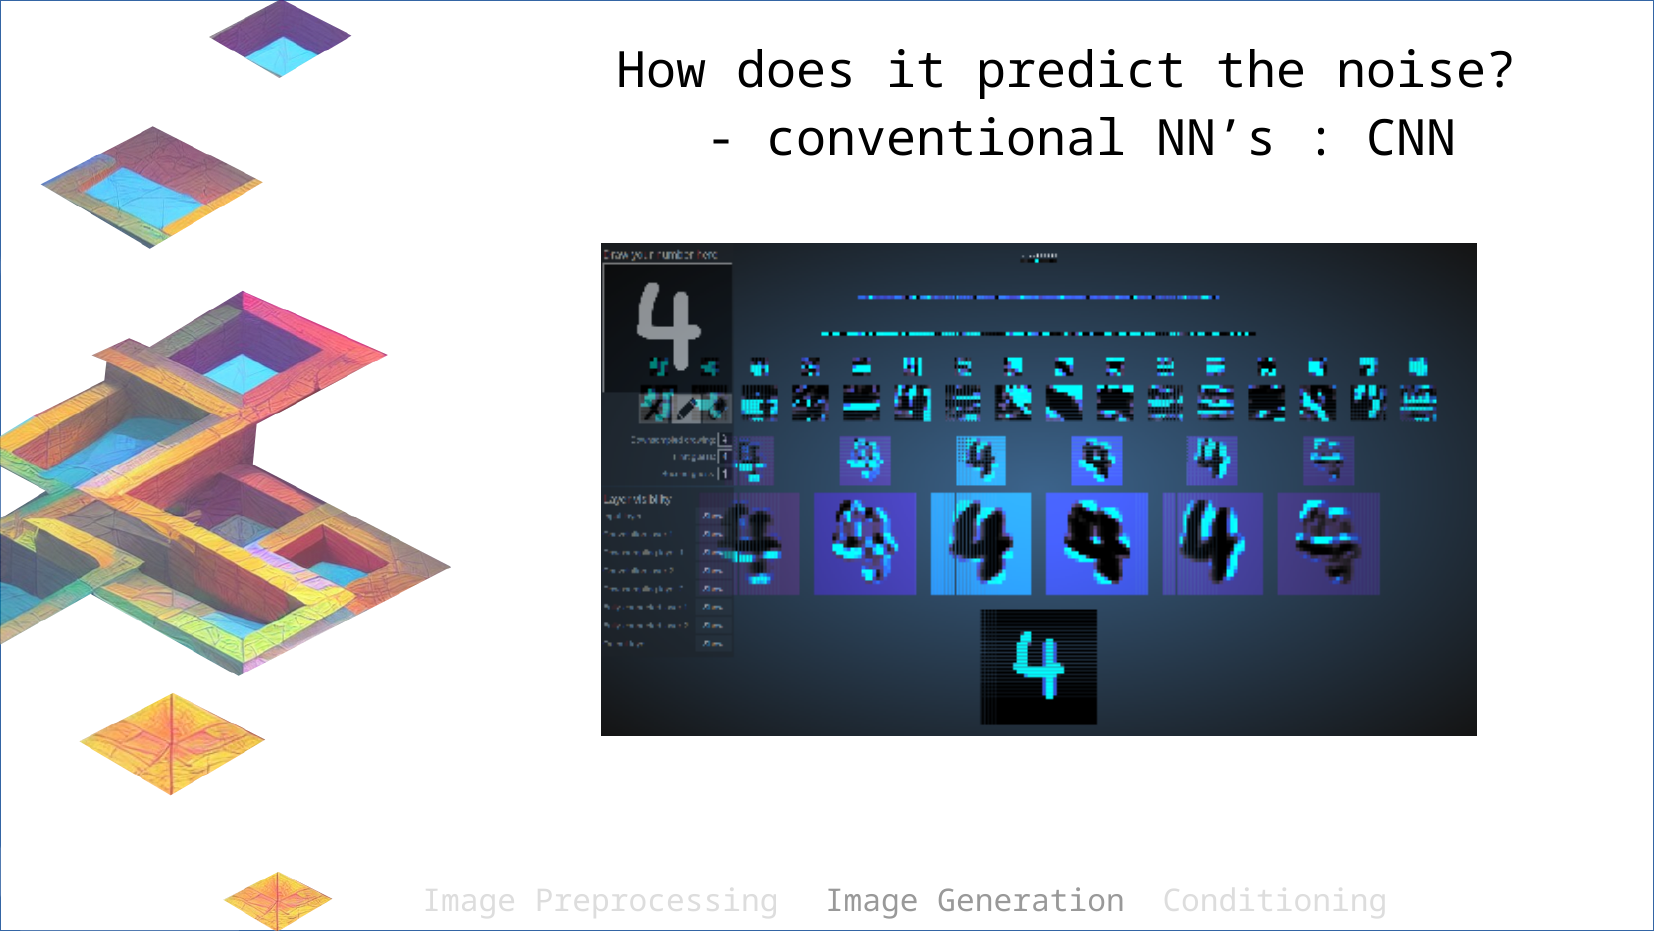

How does it predict the noise?
 - conventional NN’s : CNN
# Image Preprocessing
Image Generation
Conditioning